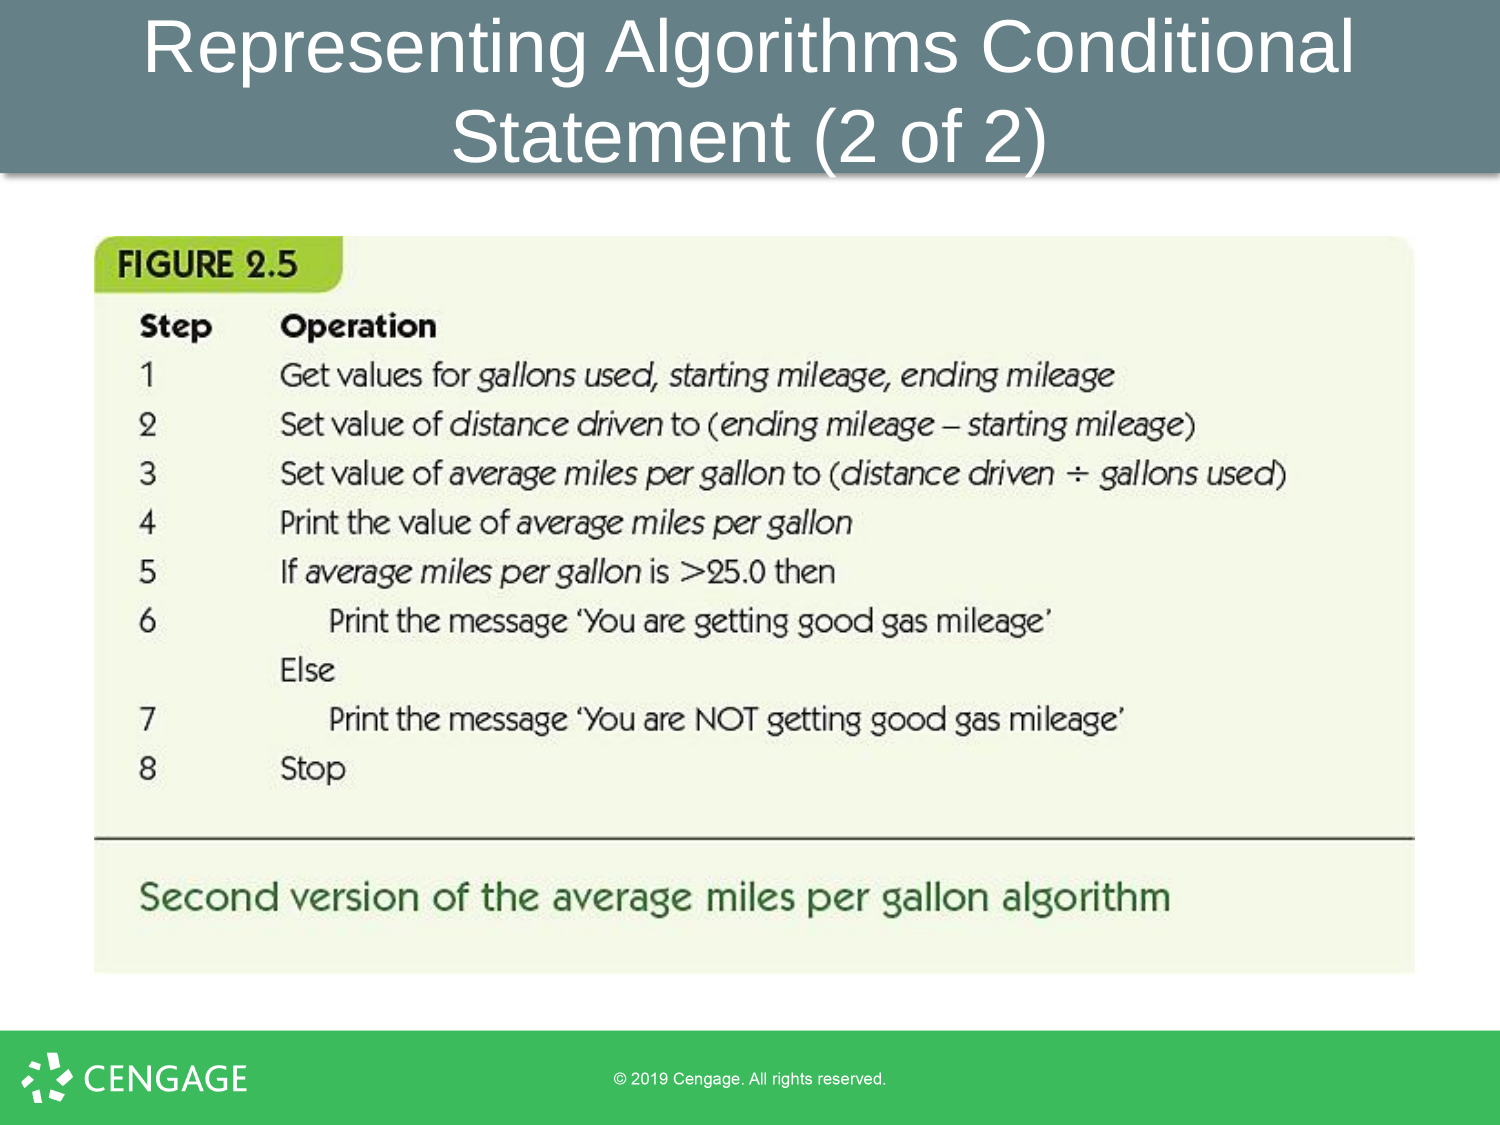

# Representing Algorithms Conditional Statement (2 of 2)